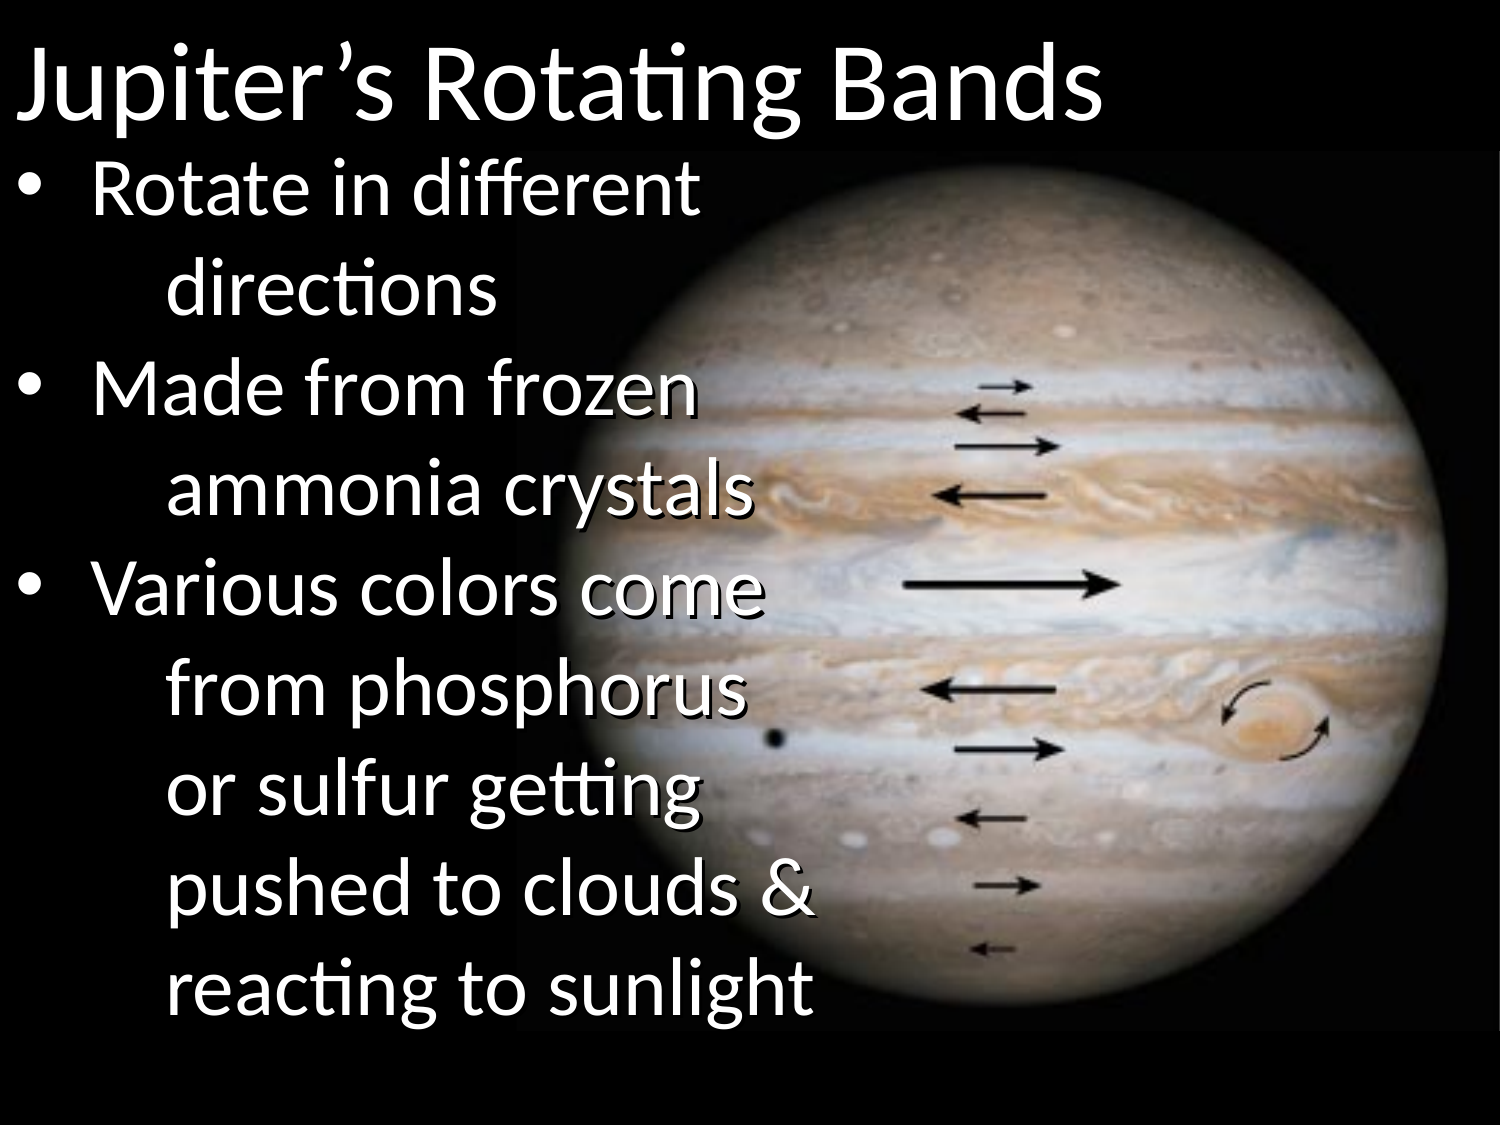

Jupiter’s Rotating Bands
Rotate in different directions
Made from frozen ammonia crystals
Various colors come from phosphorus or sulfur getting pushed to clouds & reacting to sunlight